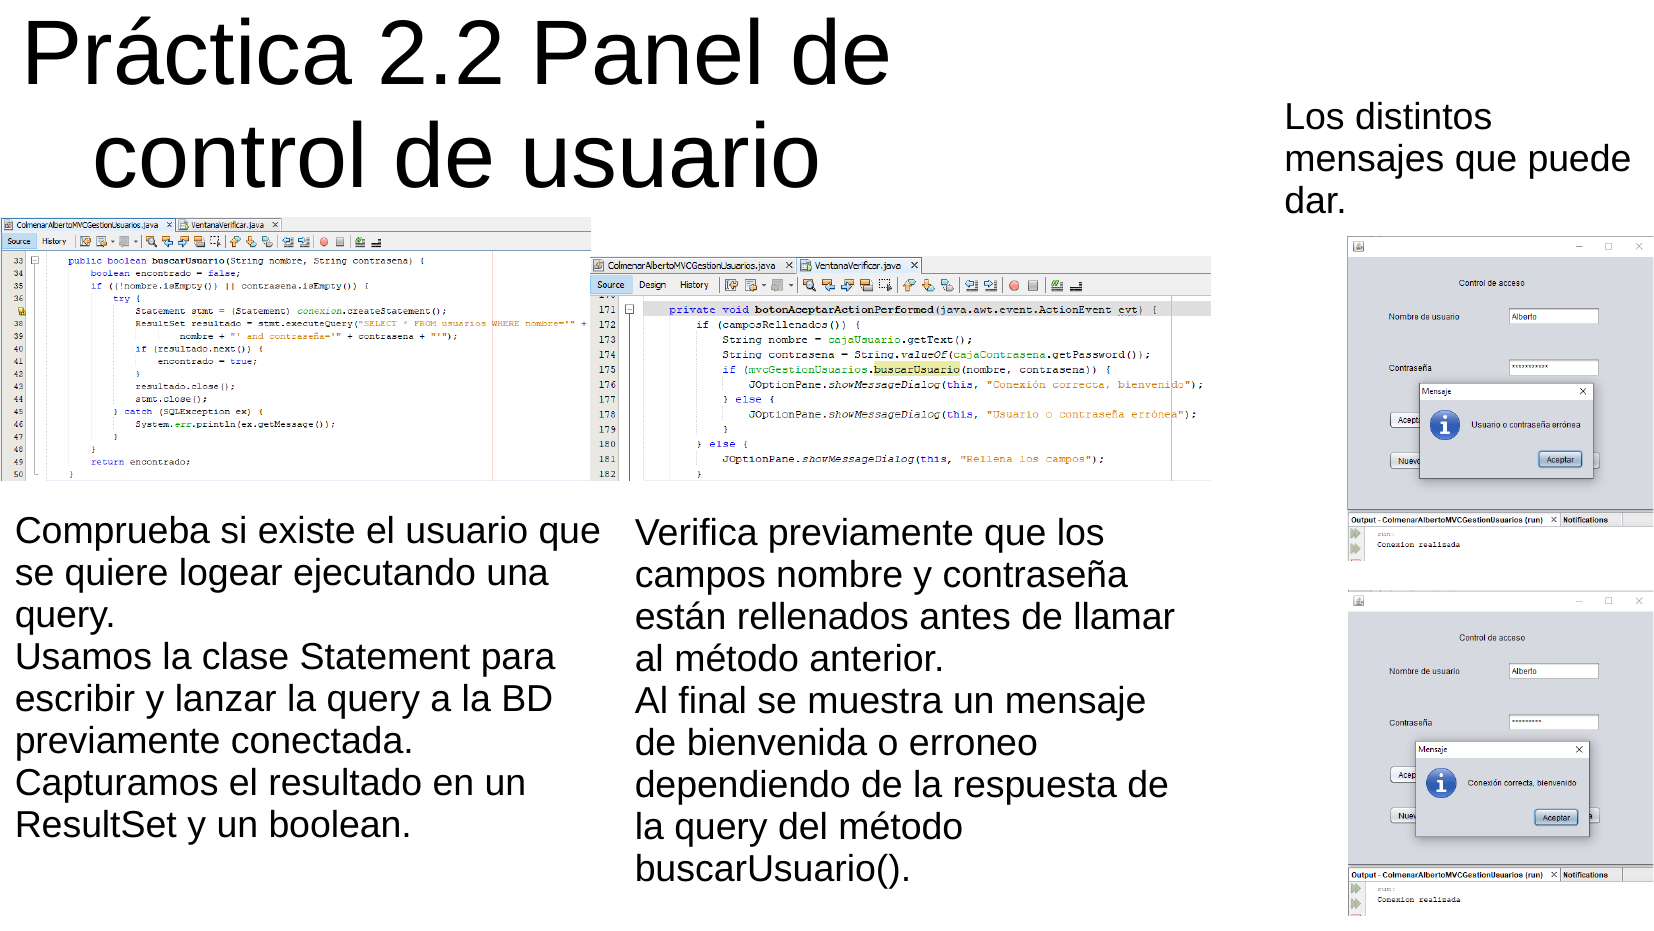

# Práctica 2.2 Panel de control de usuario
Los distintos mensajes que puede dar.
Comprueba si existe el usuario que se quiere logear ejecutando una query.
Usamos la clase Statement para escribir y lanzar la query a la BD previamente conectada.
Capturamos el resultado en un ResultSet y un boolean.
Verifica previamente que los campos nombre y contraseña están rellenados antes de llamar al método anterior.
Al final se muestra un mensaje de bienvenida o erroneo dependiendo de la respuesta de la query del método buscarUsuario().